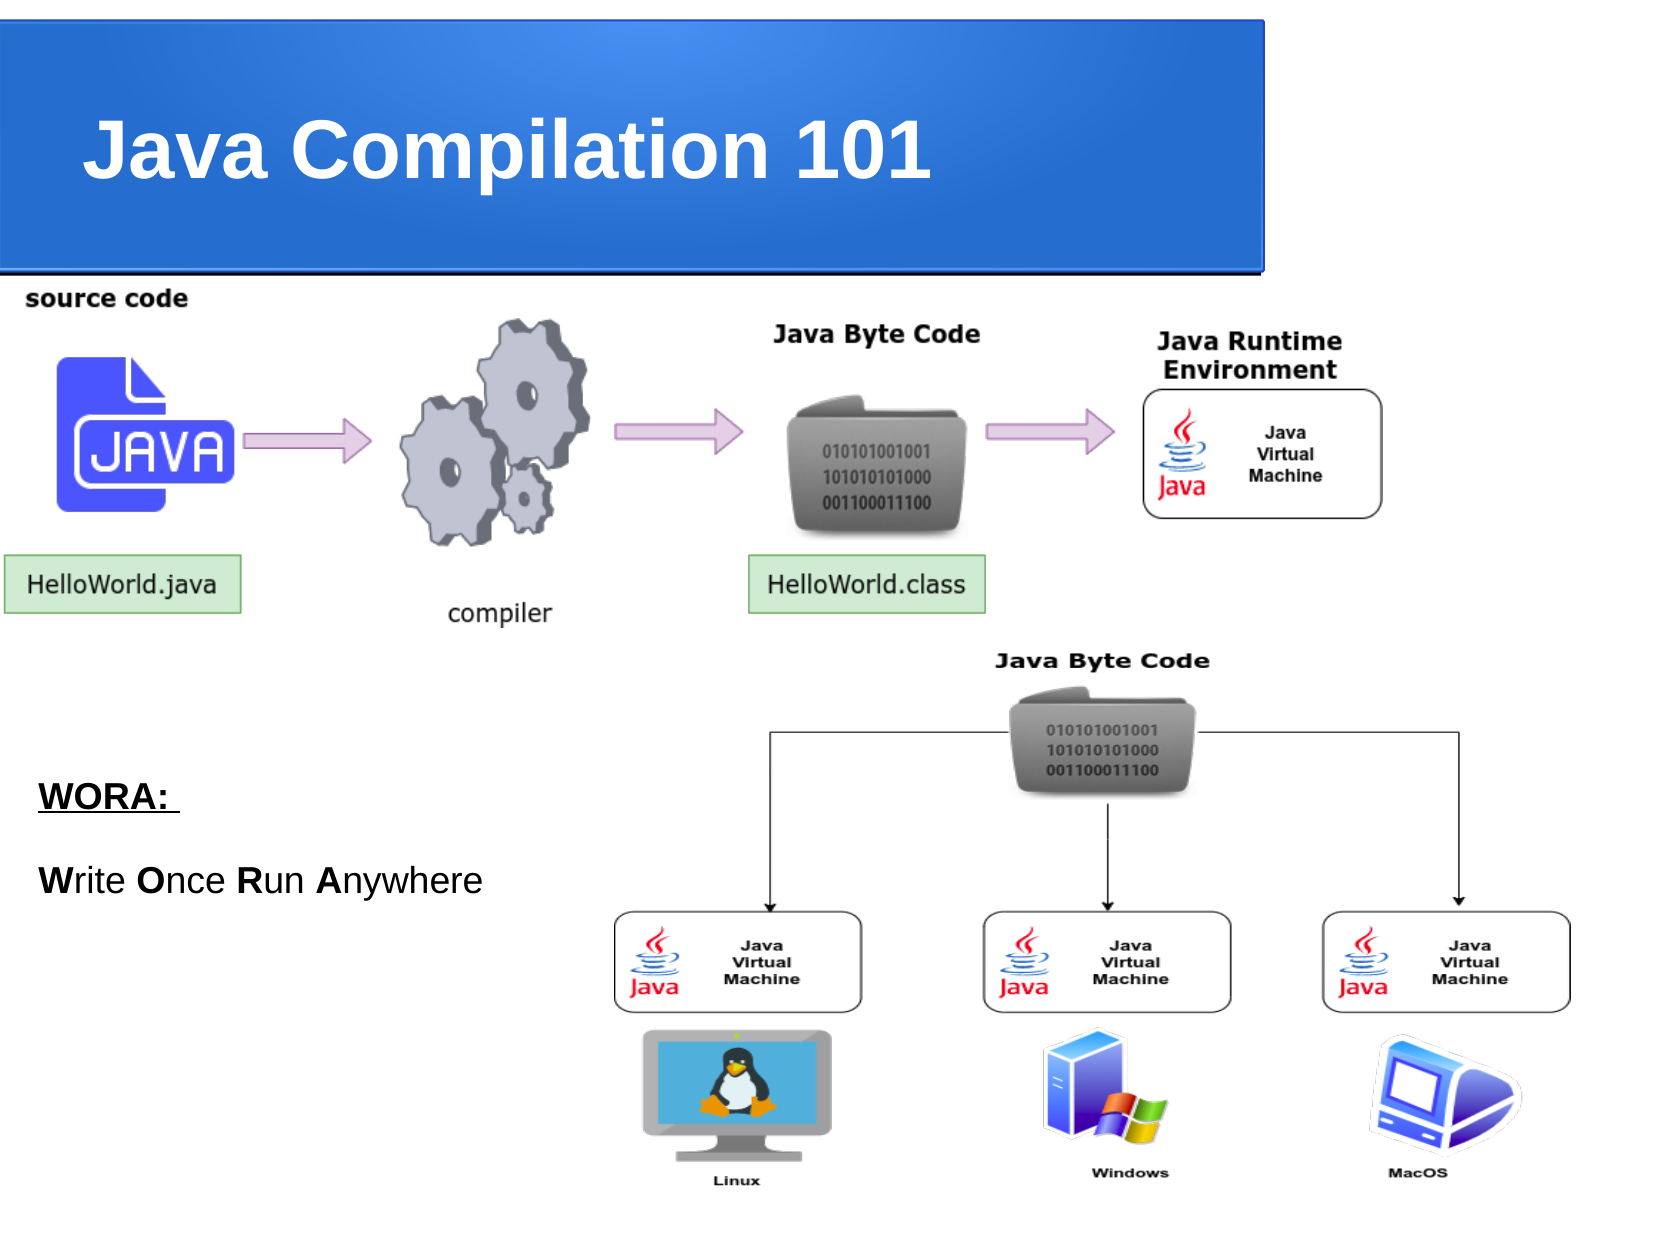

# Java Compilation 101
WORA:
Write Once Run Anywhere